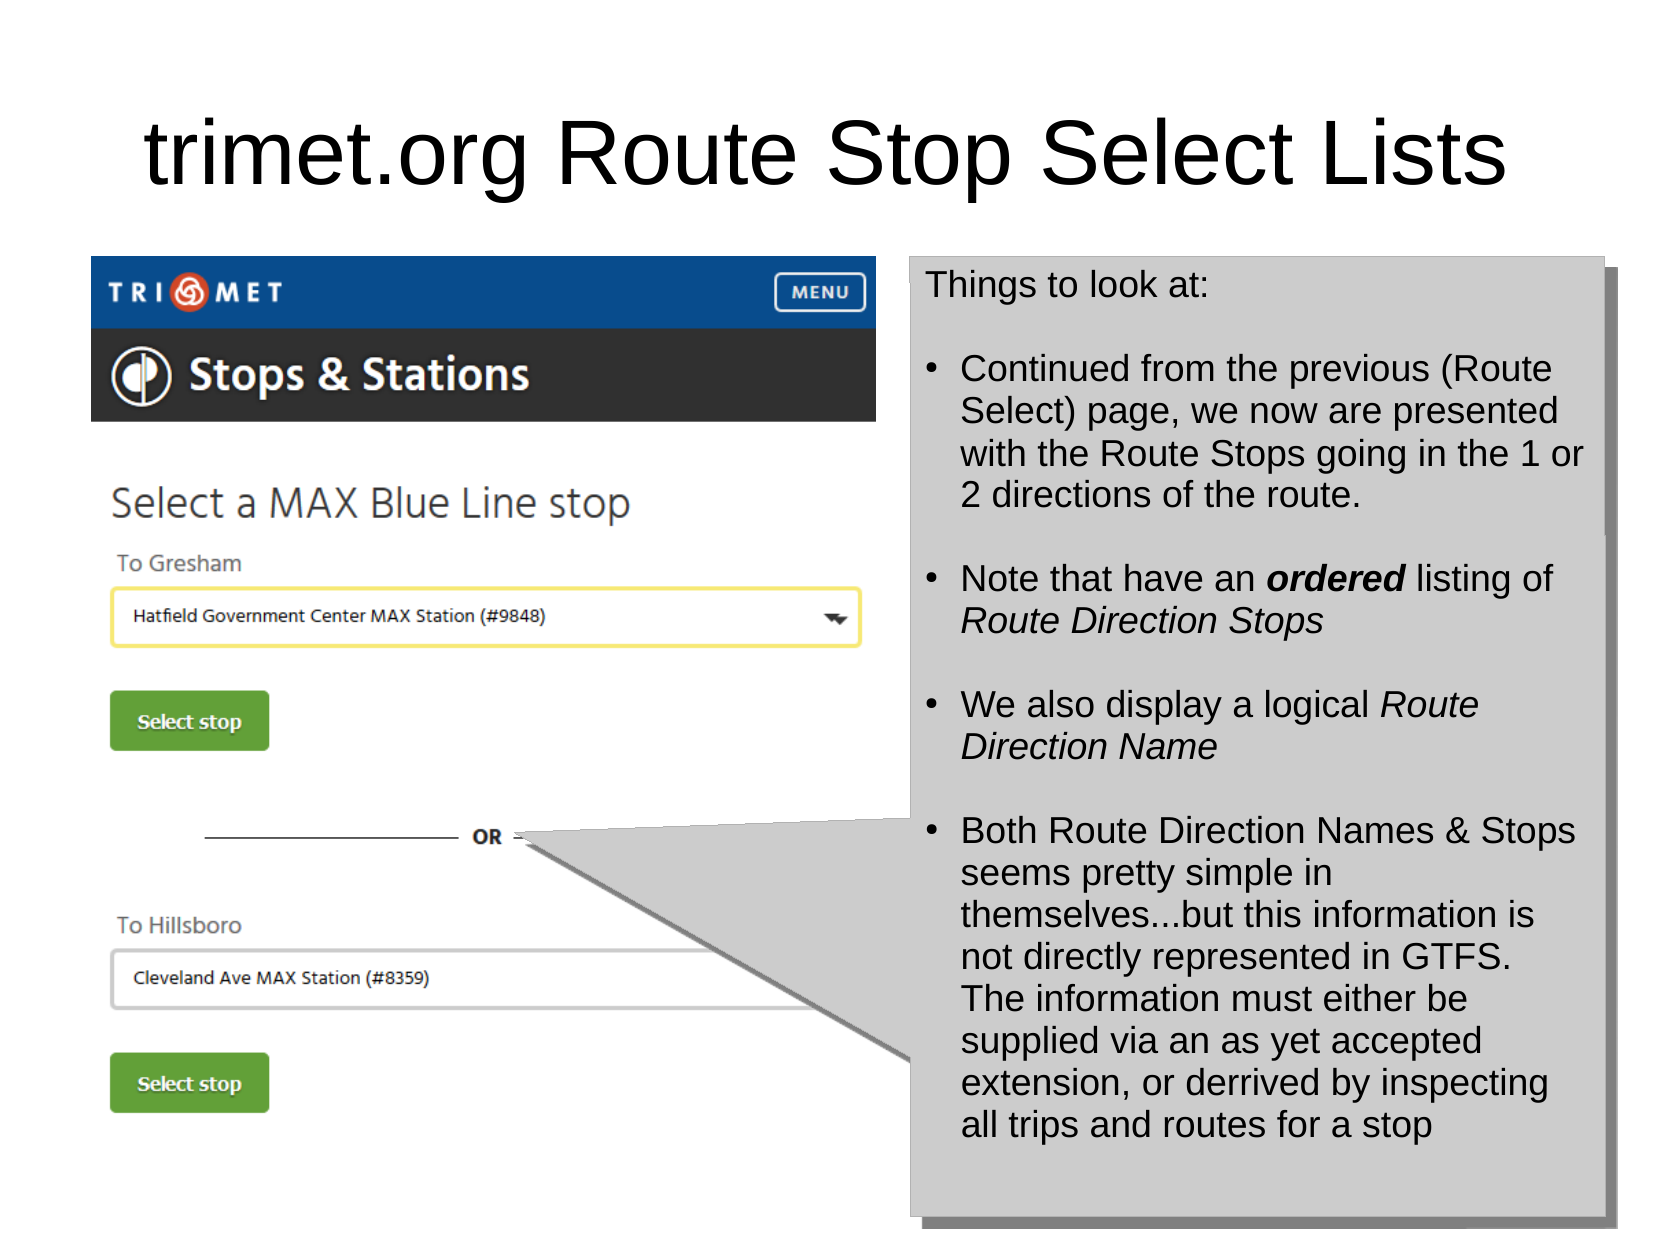

# trimet.org Route Stop Select Lists
Things to look at:
Continued from the previous (Route Select) page, we now are presented with the Route Stops going in the 1 or 2 directions of the route.
Note that have an ordered listing of Route Direction Stops
We also display a logical Route Direction Name
Both Route Direction Names & Stops seems pretty simple in themselves...but this information is not directly represented in GTFS. The information must either be supplied via an as yet accepted extension, or derrived by inspecting all trips and routes for a stop